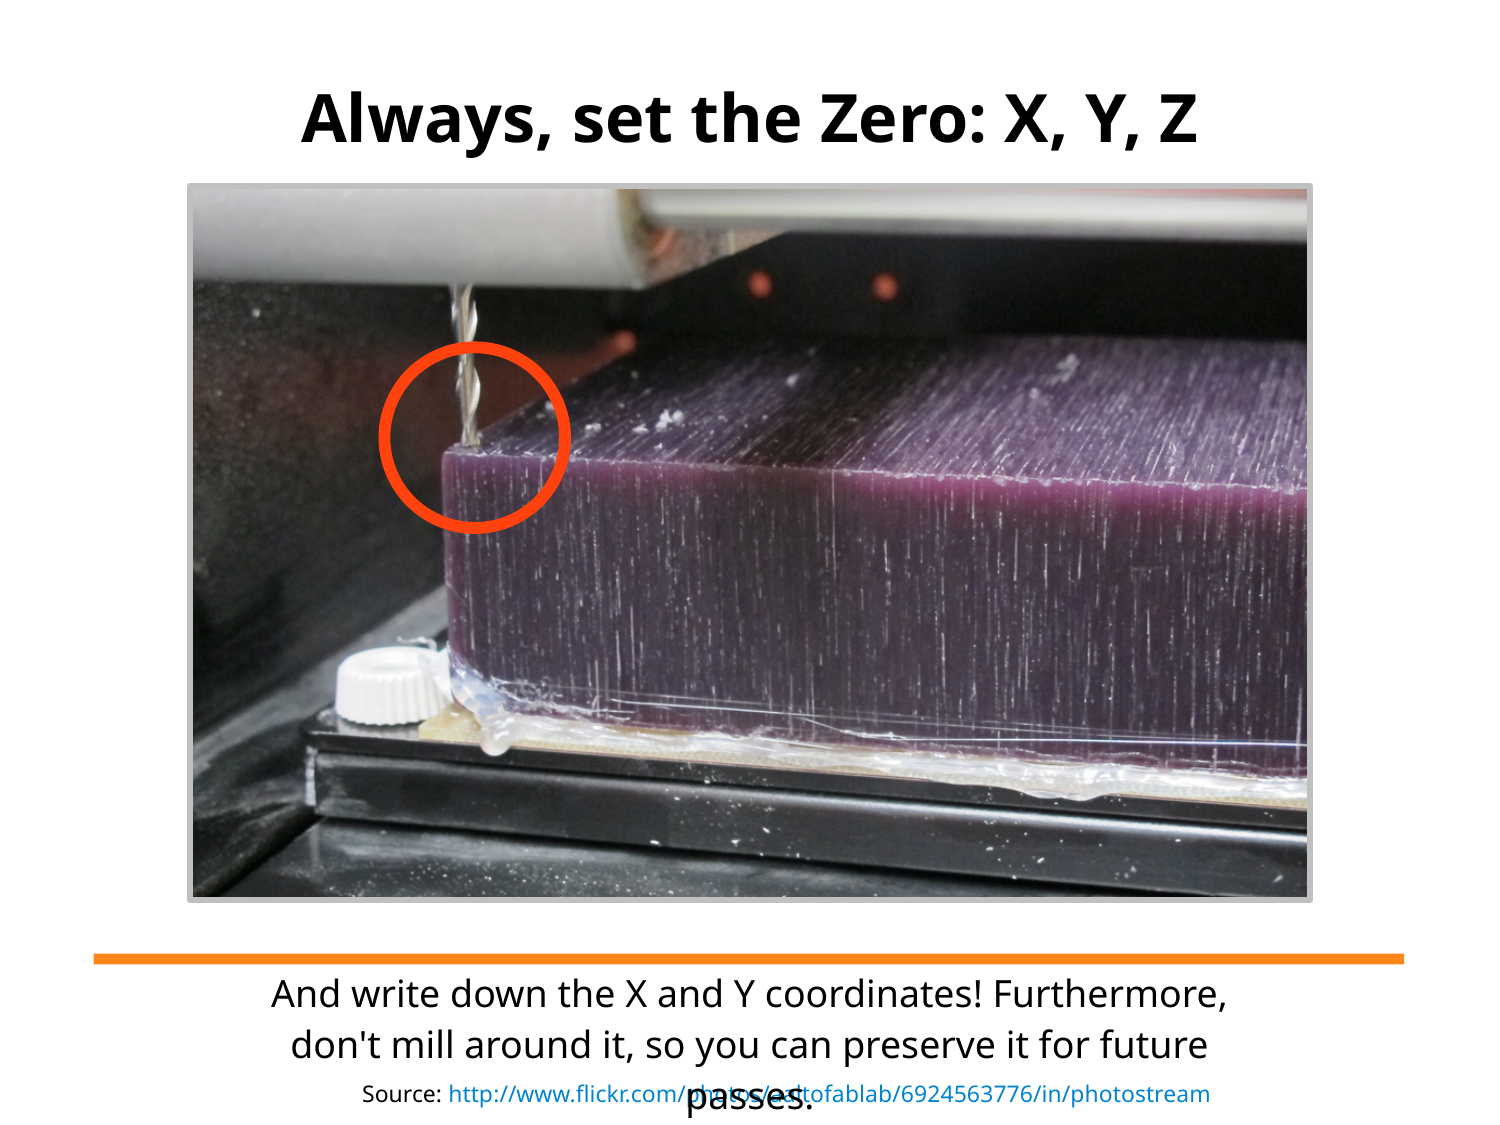

# Always, set the Zero: X, Y, Z
And write down the X and Y coordinates! Furthermore, don't mill around it, so you can preserve it for future passes.
Source: http://www.flickr.com/photos/aaltofablab/6924563776/in/photostream